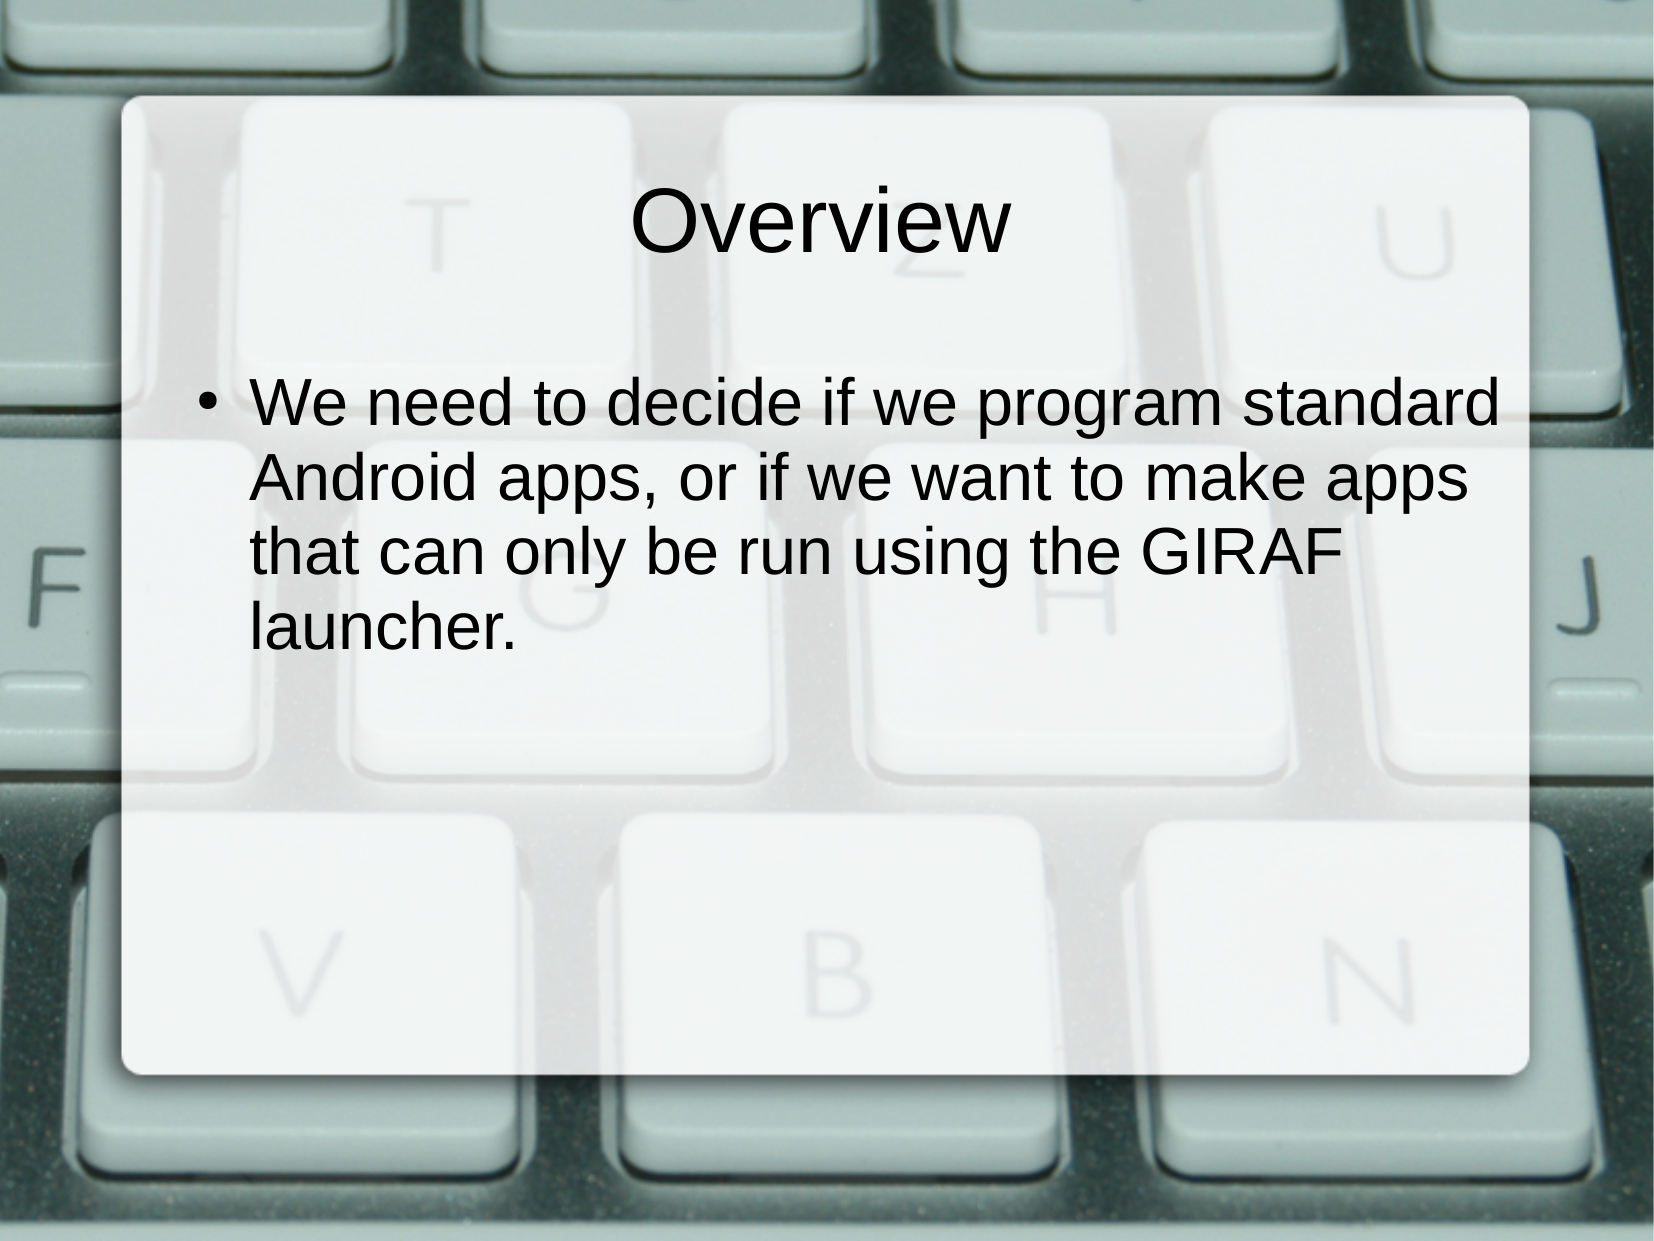

# Overview
We need to decide if we program standard Android apps, or if we want to make apps that can only be run using the GIRAF launcher.